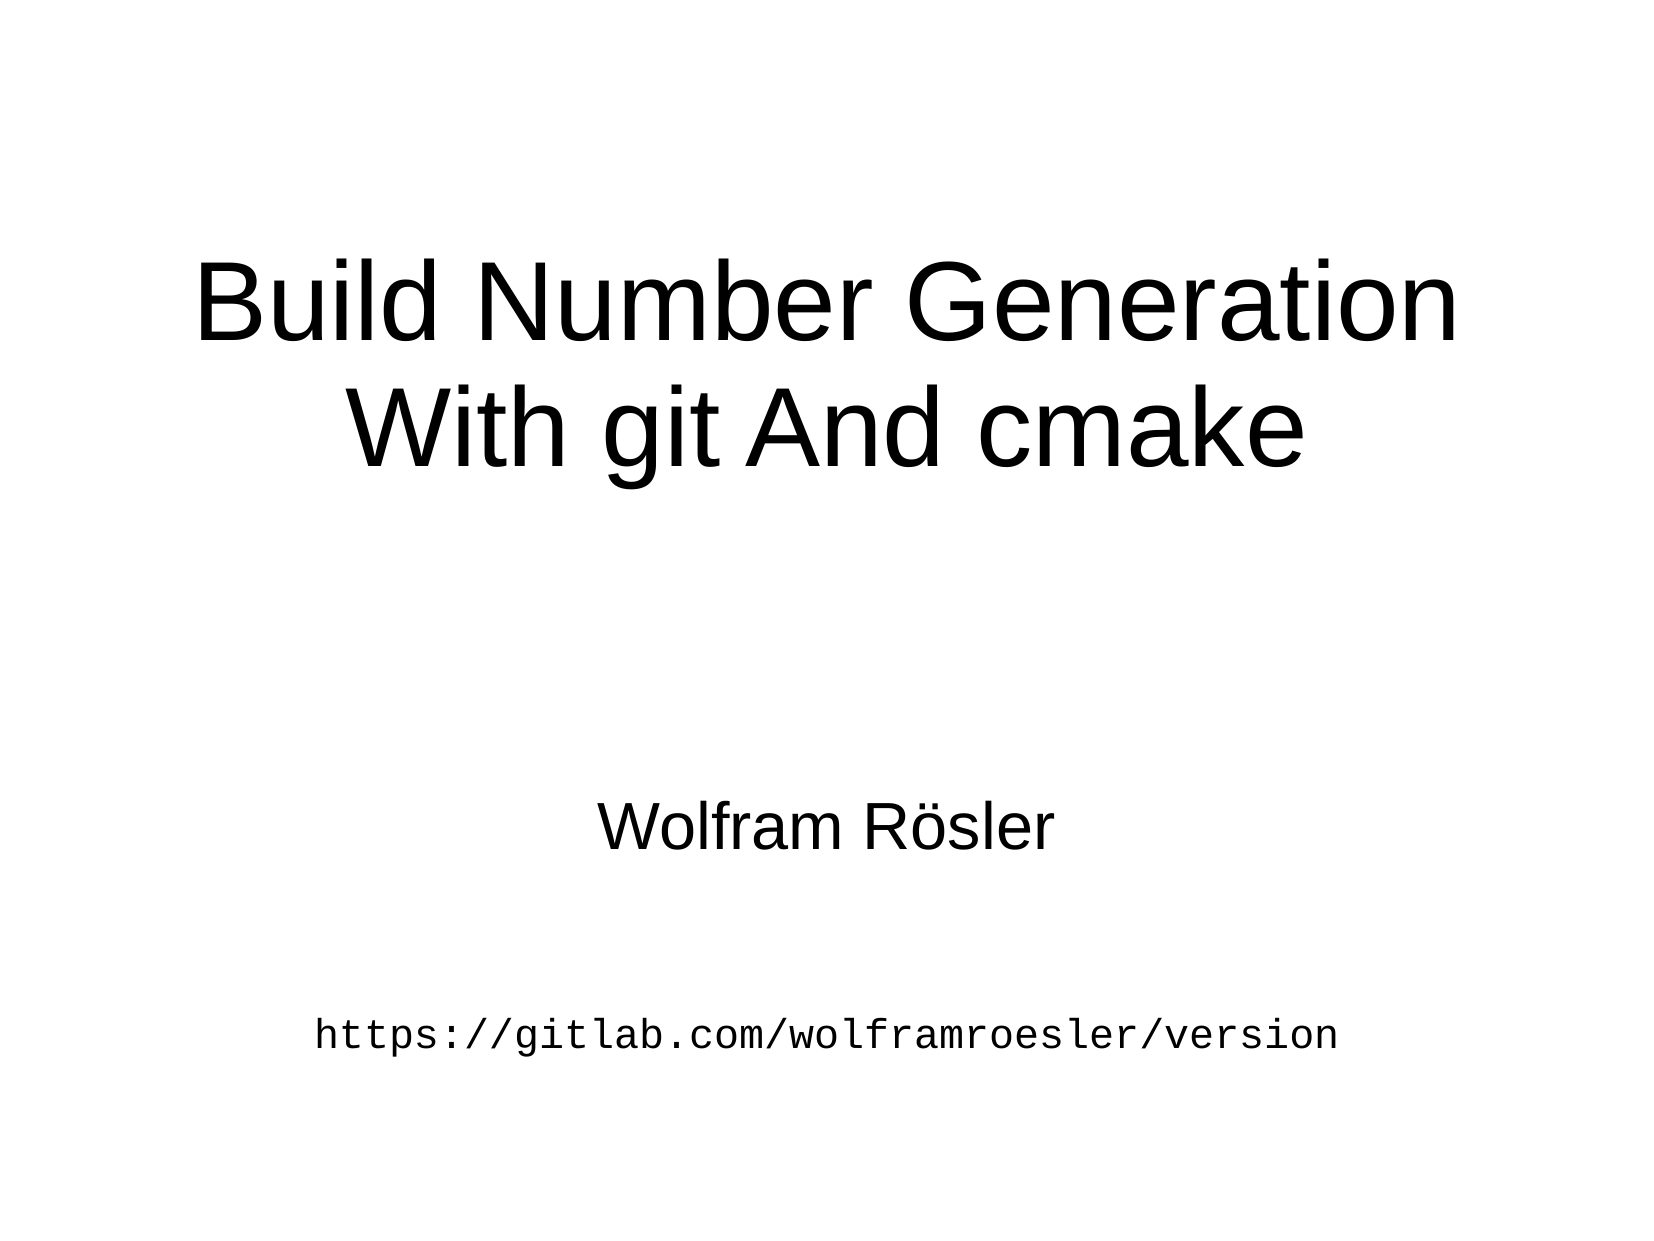

# Build Number Generation
With git And cmake
Wolfram Rösler
https://gitlab.com/wolframroesler/version